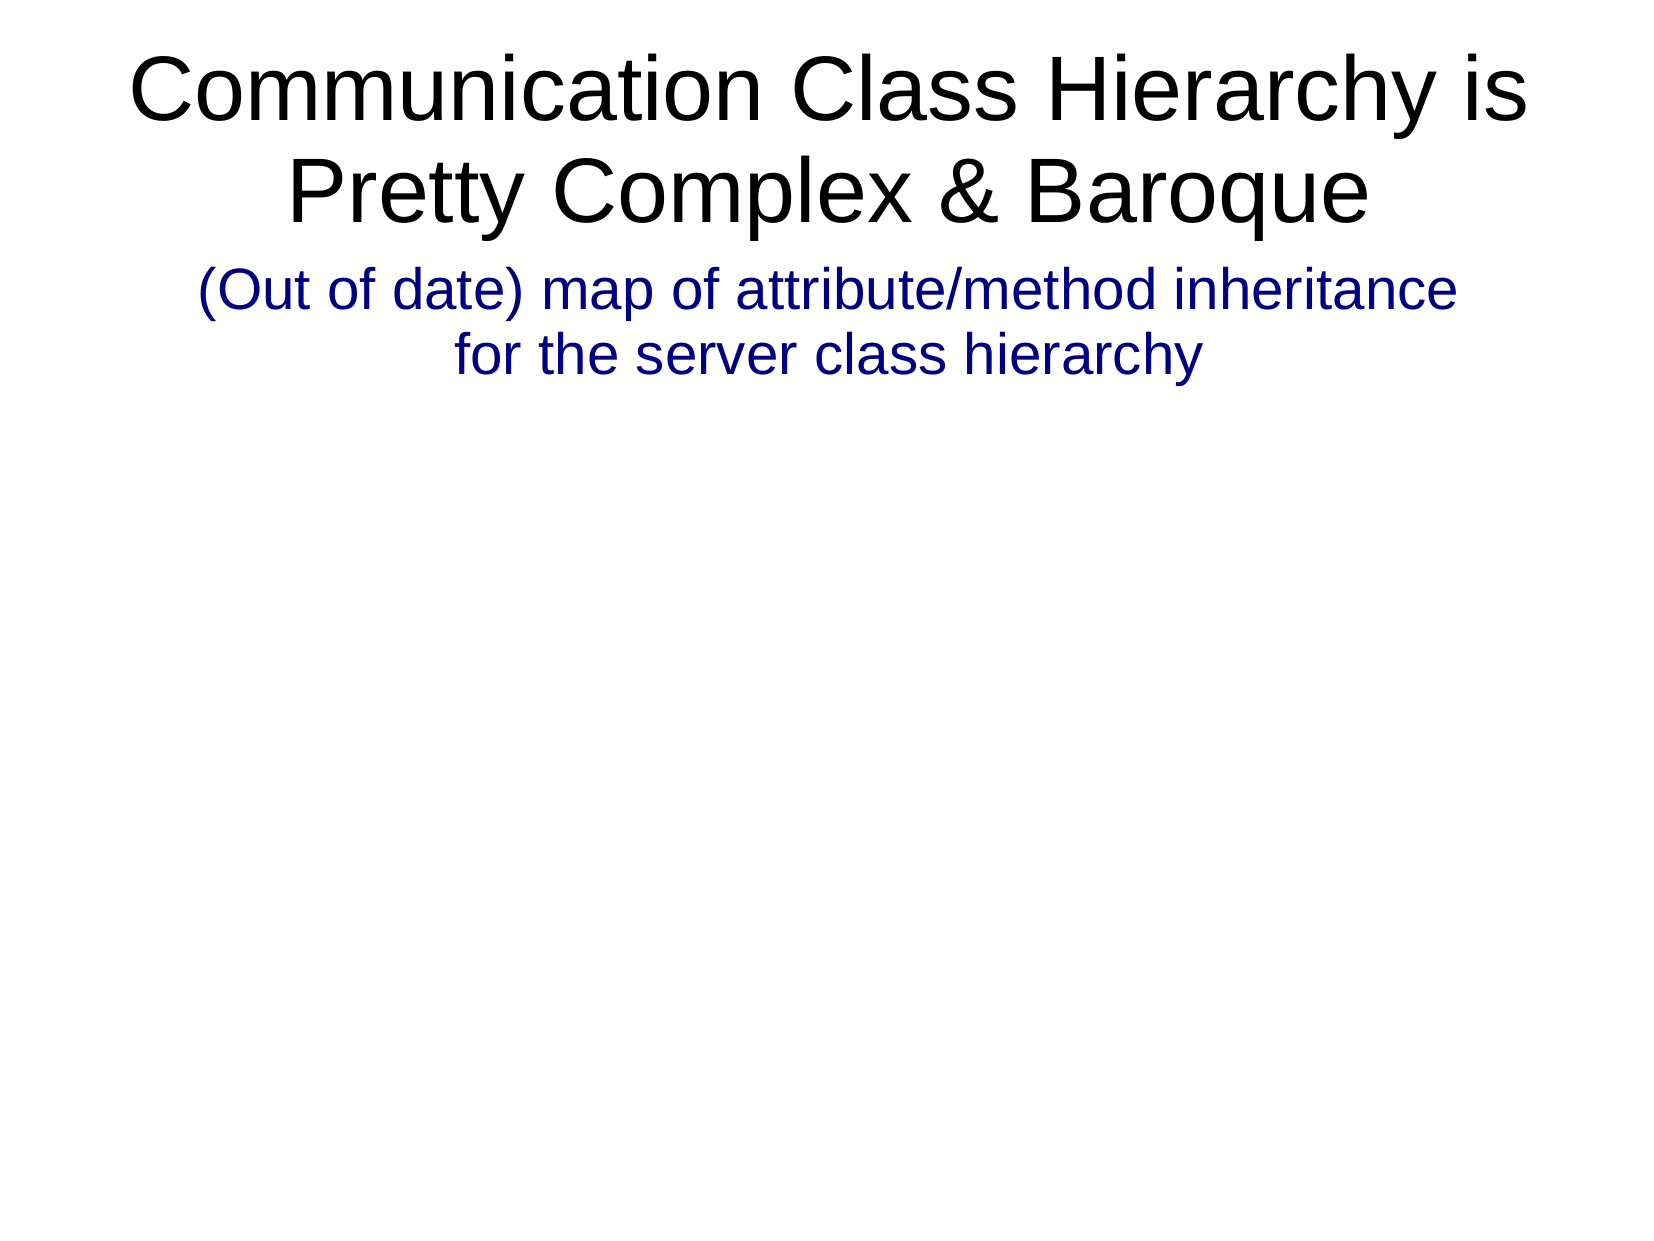

# Communication Class Hierarchy is Pretty Complex & Baroque
(Out of date) map of attribute/method inheritance
for the server class hierarchy